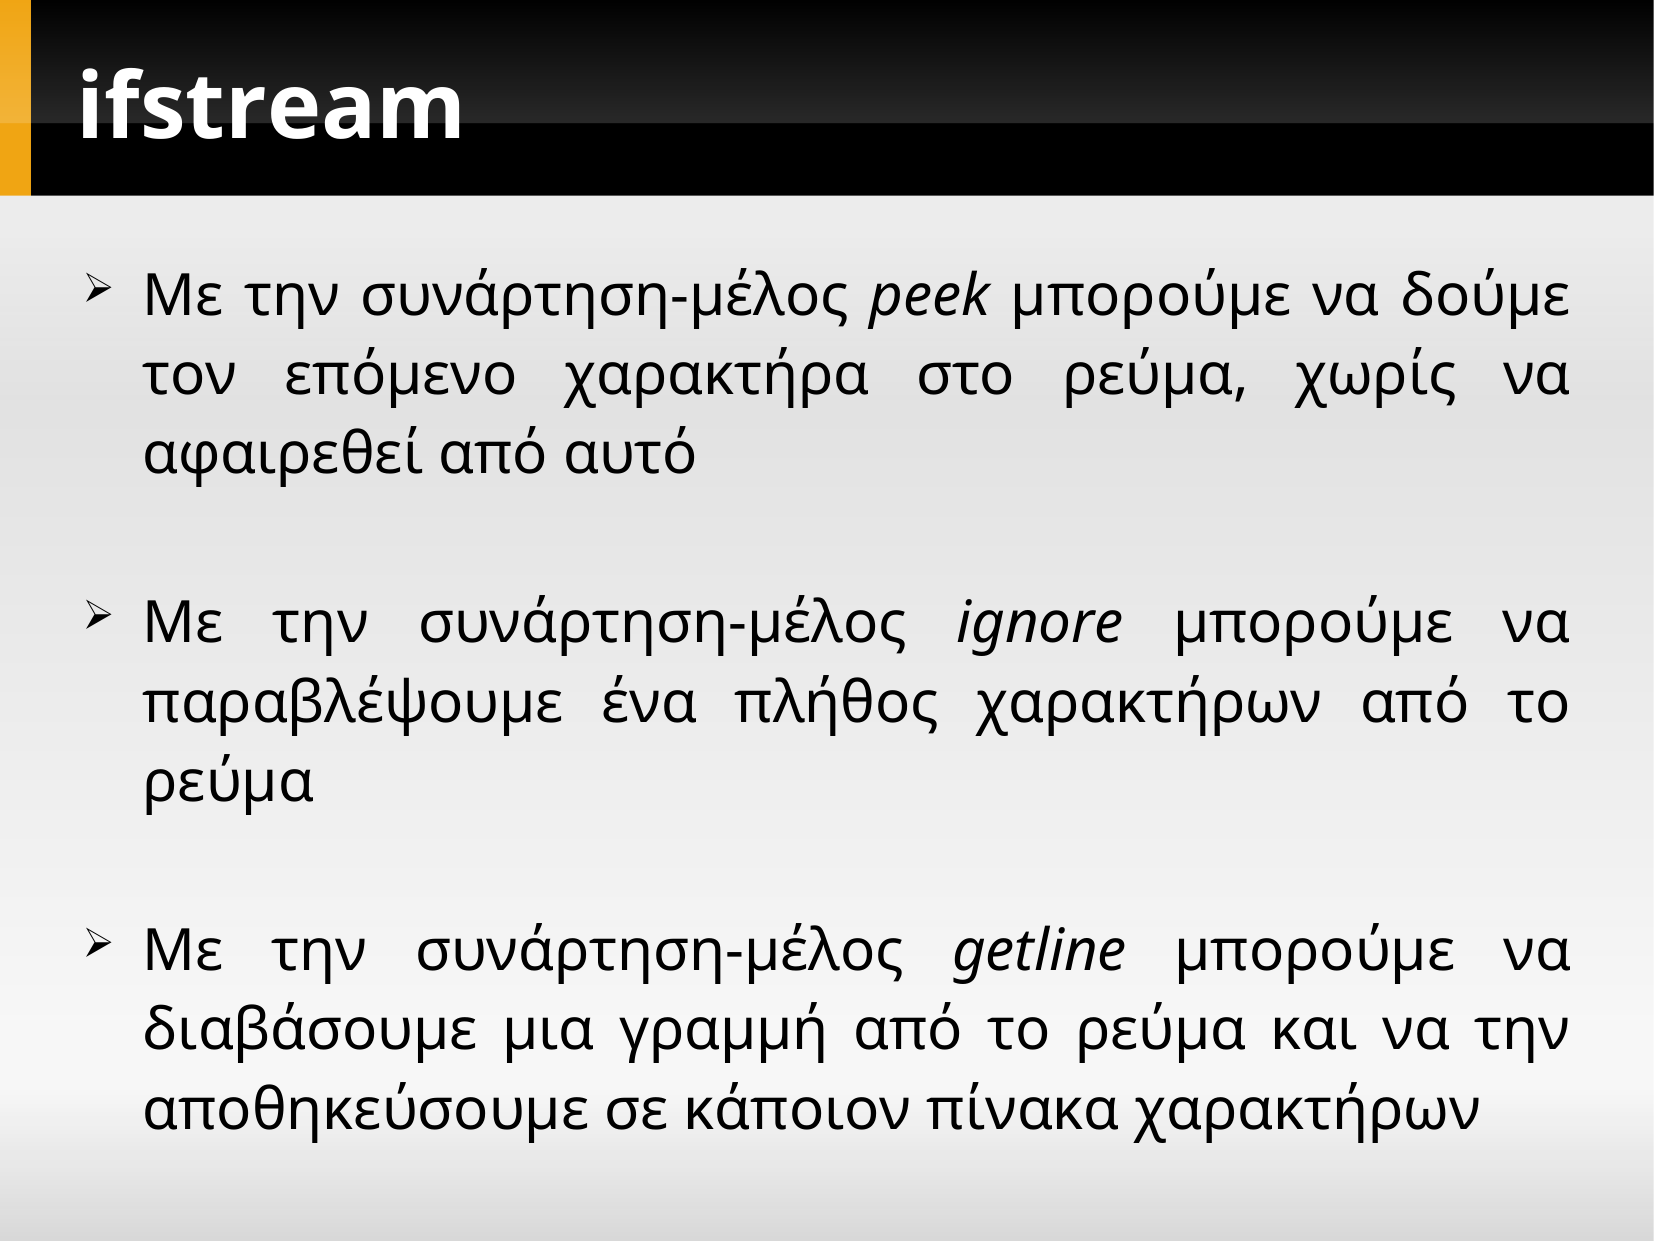

# ifstream
Με την συνάρτηση-μέλος peek μπορούμε να δούμε τον επόμενο χαρακτήρα στο ρεύμα, χωρίς να αφαιρεθεί από αυτό
Με την συνάρτηση-μέλος ignore μπορούμε να παραβλέψουμε ένα πλήθος χαρακτήρων από το ρεύμα
Με την συνάρτηση-μέλος getline μπορούμε να διαβάσουμε μια γραμμή από το ρεύμα και να την αποθηκεύσουμε σε κάποιον πίνακα χαρακτήρων